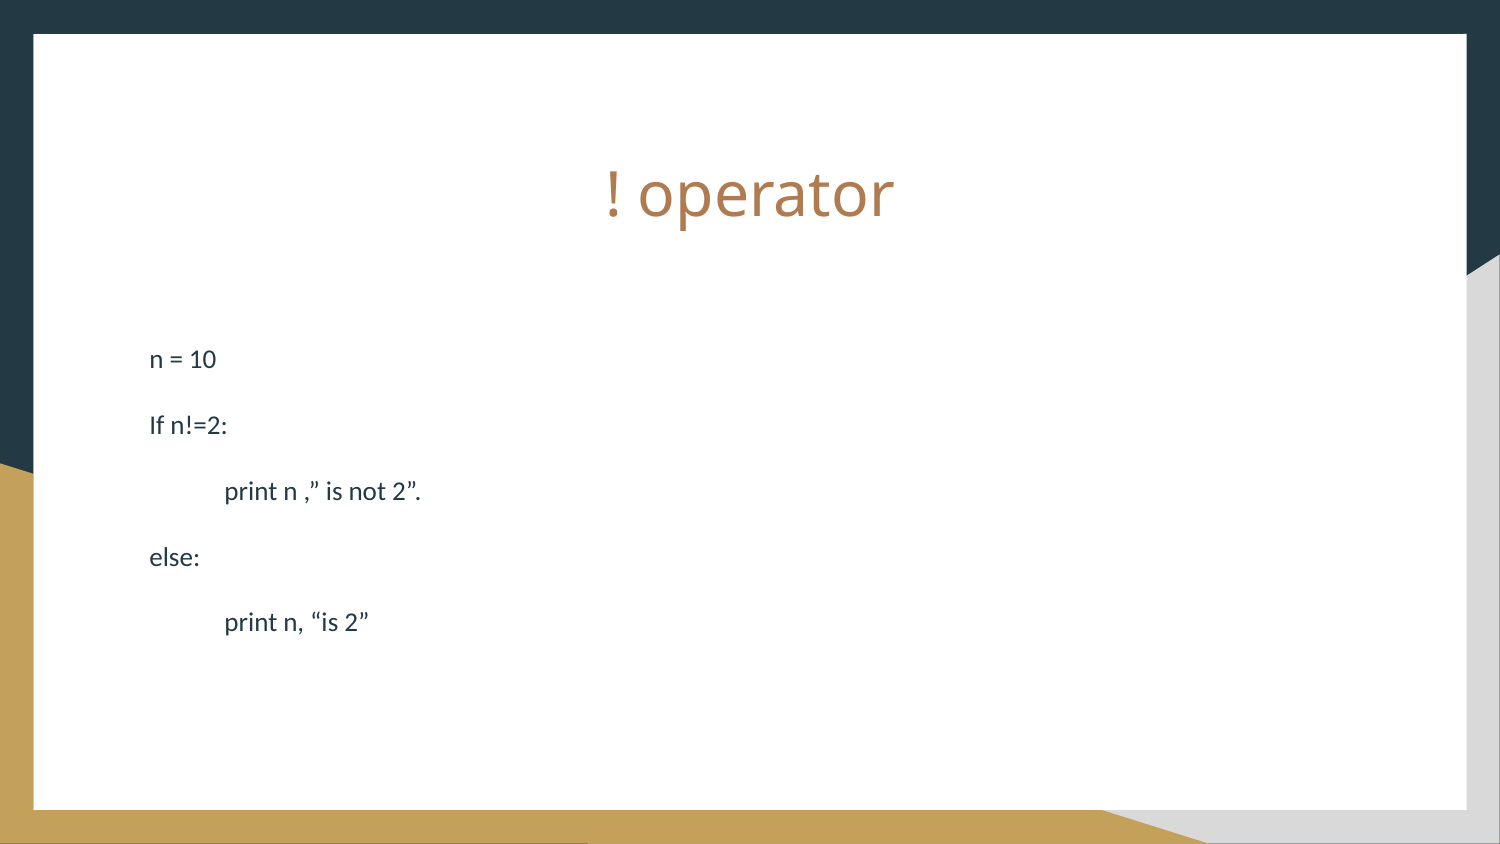

# ! operator
n = 10
If n!=2:
print n ,” is not 2”.
else:
print n, “is 2”